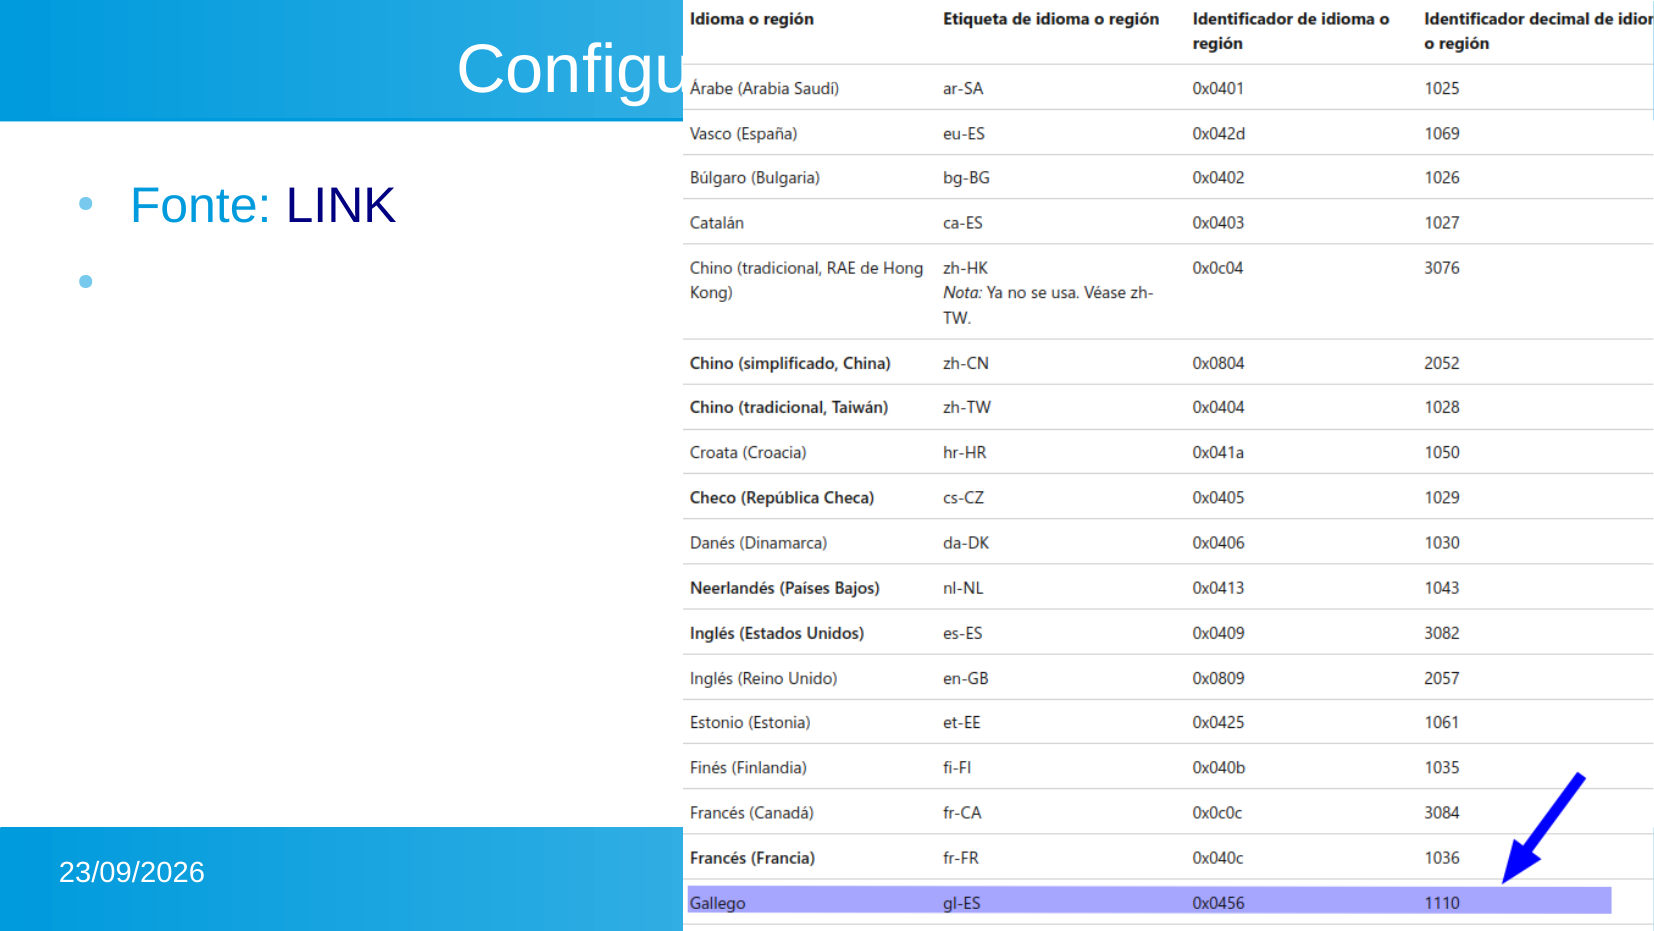

# Configuración do idioma
Fonte: LINK
3